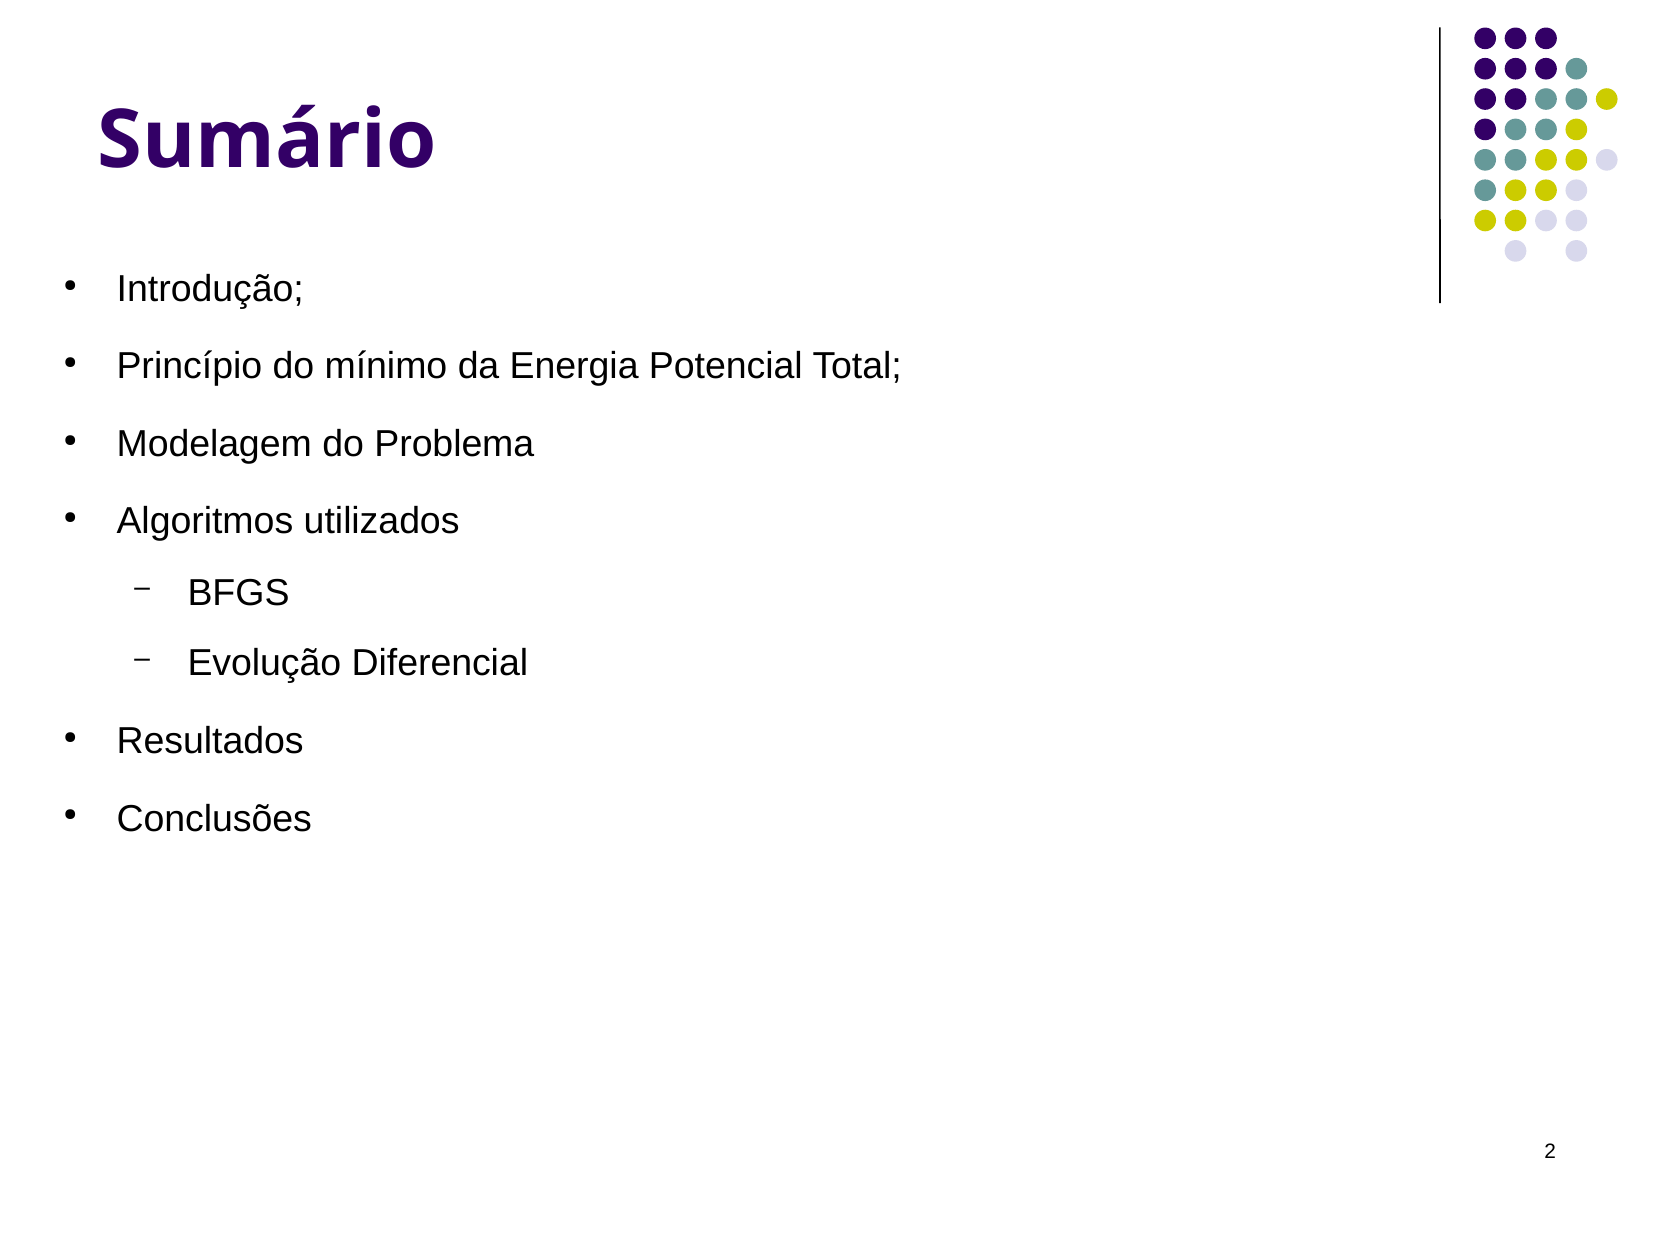

# Sumário
Introdução;
Princípio do mínimo da Energia Potencial Total;
Modelagem do Problema
Algoritmos utilizados
BFGS
Evolução Diferencial
Resultados
Conclusões